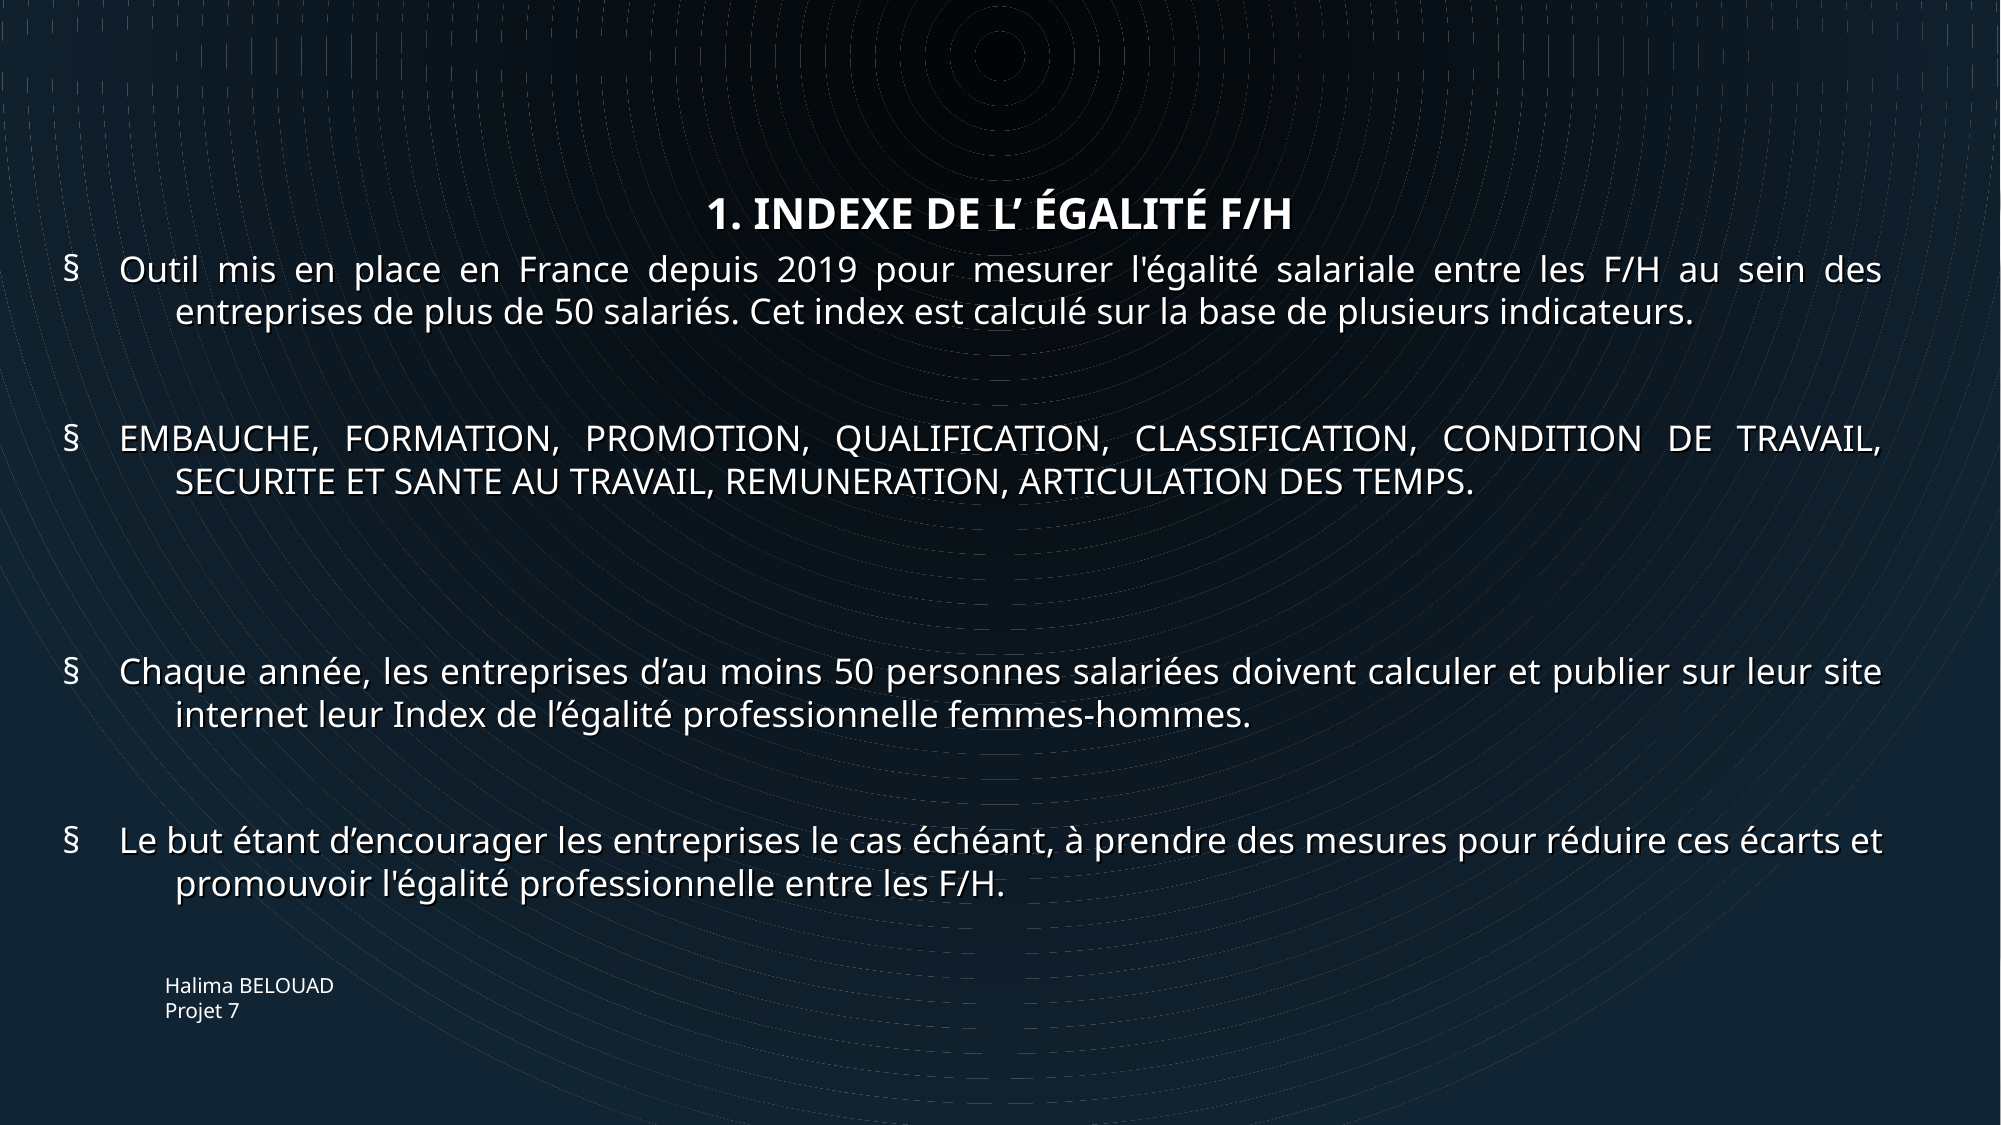

# 1. INDEXE DE L’ ÉGALITÉ F/H
Outil mis en place en France depuis 2019 pour mesurer l'égalité salariale entre les F/H au sein des entreprises de plus de 50 salariés. Cet index est calculé sur la base de plusieurs indicateurs.
EMBAUCHE, FORMATION, PROMOTION, QUALIFICATION, CLASSIFICATION, CONDITION DE TRAVAIL, SECURITE ET SANTE AU TRAVAIL, REMUNERATION, ARTICULATION DES TEMPS.
Chaque année, les entreprises d’au moins 50 personnes salariées doivent calculer et publier sur leur site internet leur Index de l’égalité professionnelle femmes-hommes.
Le but étant d’encourager les entreprises le cas échéant, à prendre des mesures pour réduire ces écarts et promouvoir l'égalité professionnelle entre les F/H.
Halima BELOUAD
Projet 7